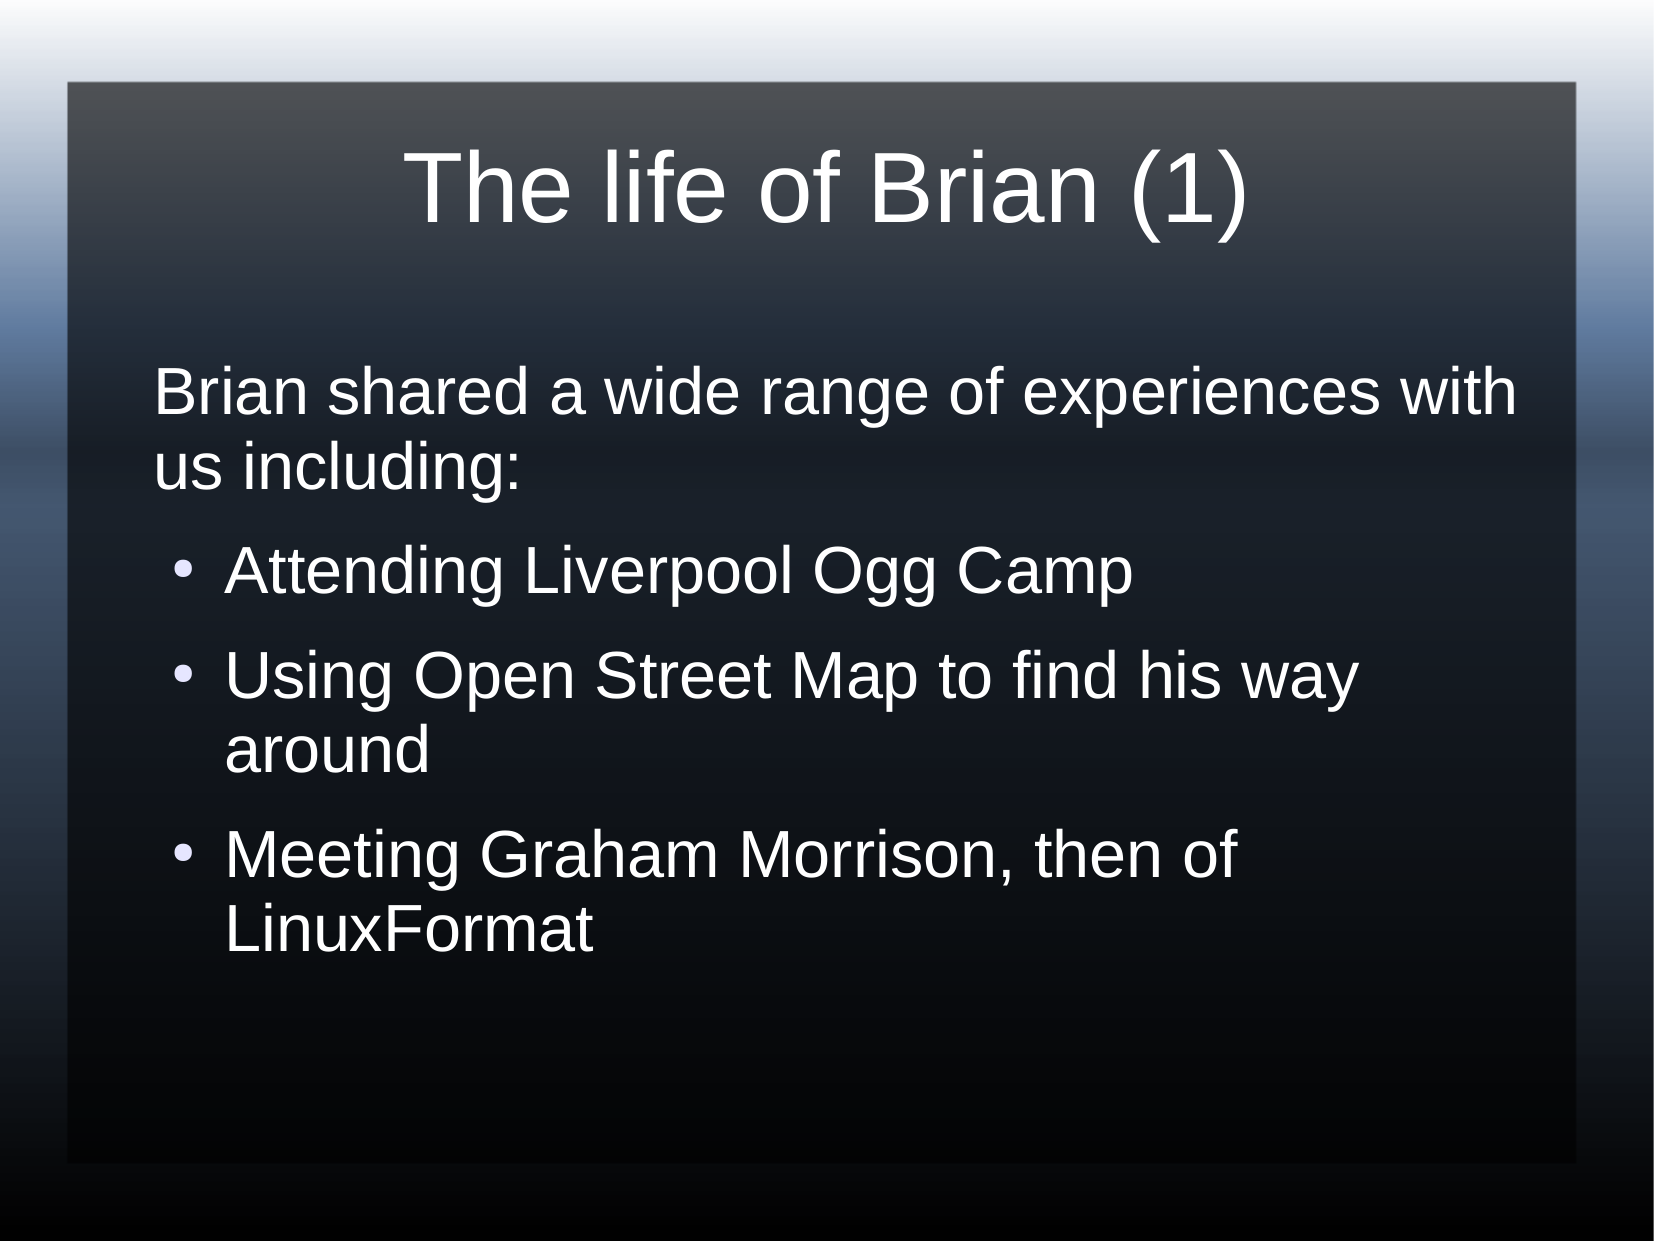

# The life of Brian (1)
Brian shared a wide range of experiences with us including:
Attending Liverpool Ogg Camp
Using Open Street Map to find his way around
Meeting Graham Morrison, then of LinuxFormat